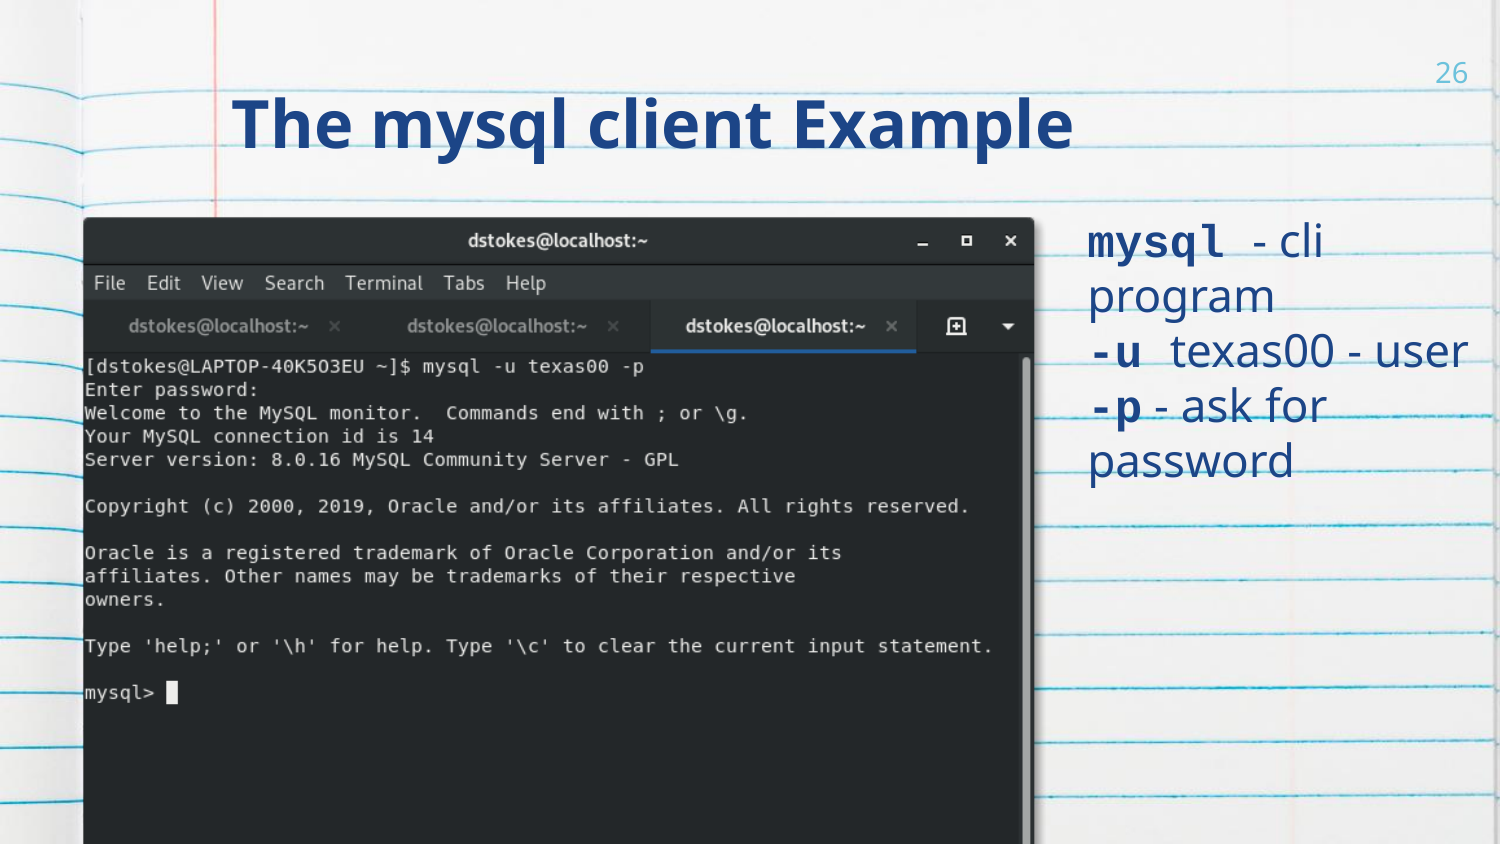

# The mysql client Example
mysql - cli program
-u texas00 - user
-p - ask for password